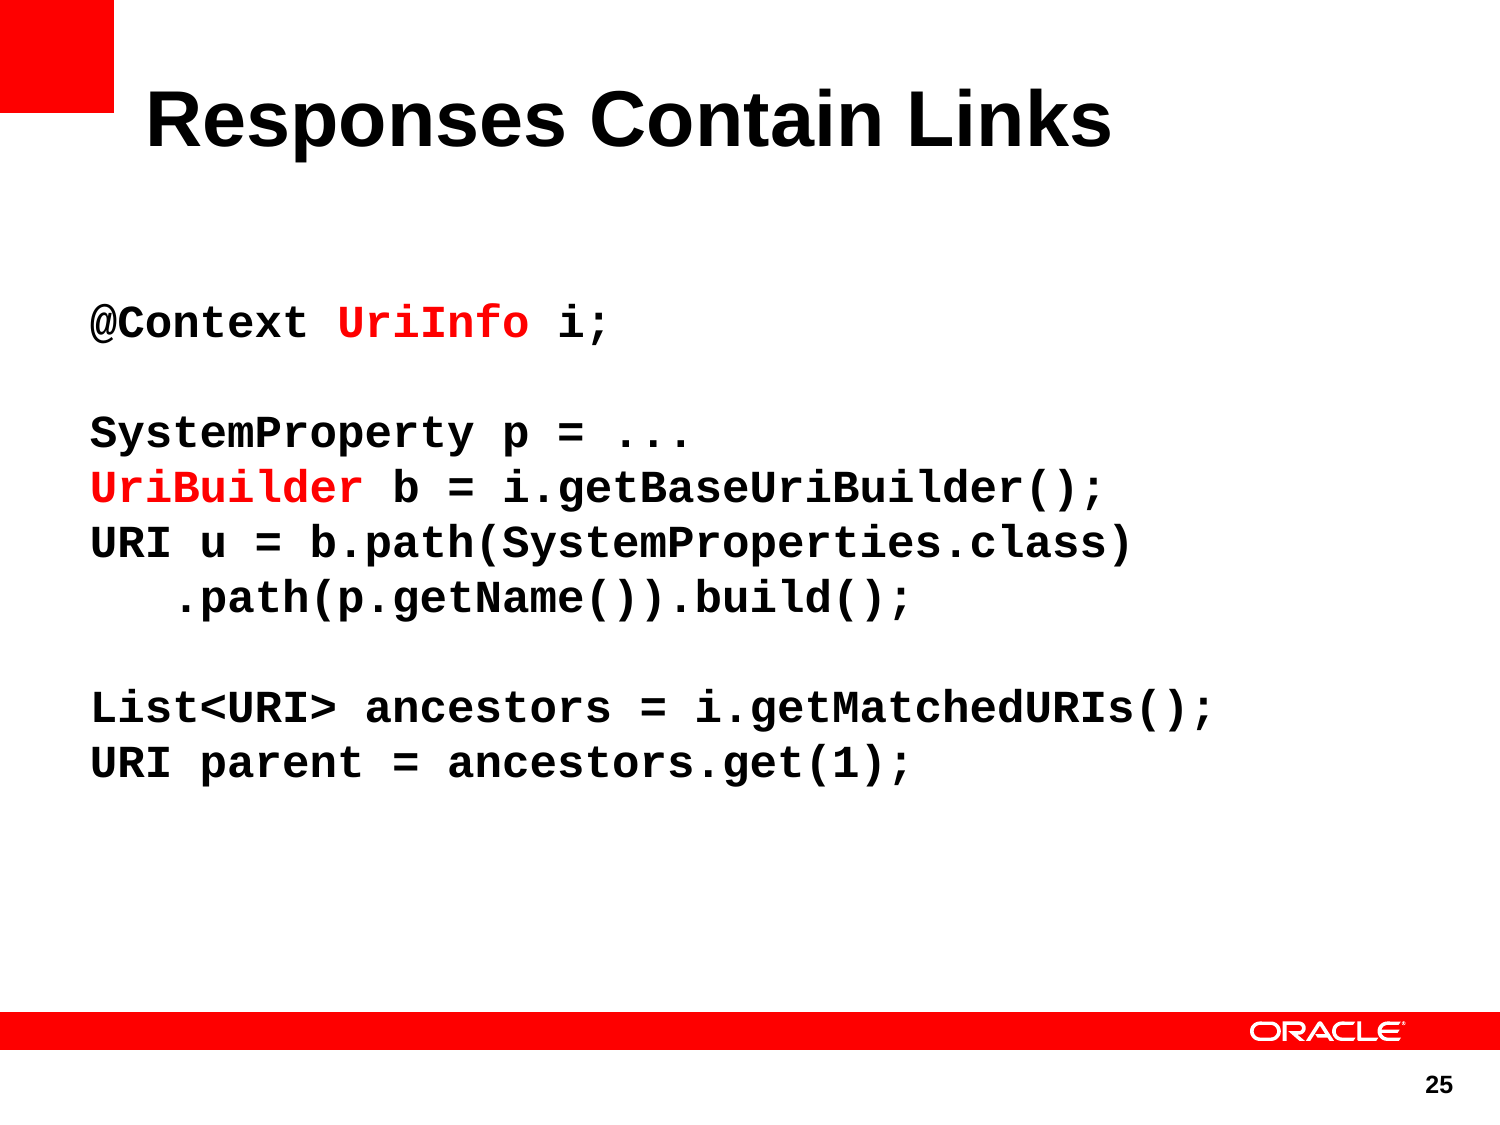

# Responses Contain Links
@Context UriInfo i;
SystemProperty p = ...
UriBuilder b = i.getBaseUriBuilder();
URI u = b.path(SystemProperties.class)
 .path(p.getName()).build();
List<URI> ancestors = i.getMatchedURIs();
URI parent = ancestors.get(1);